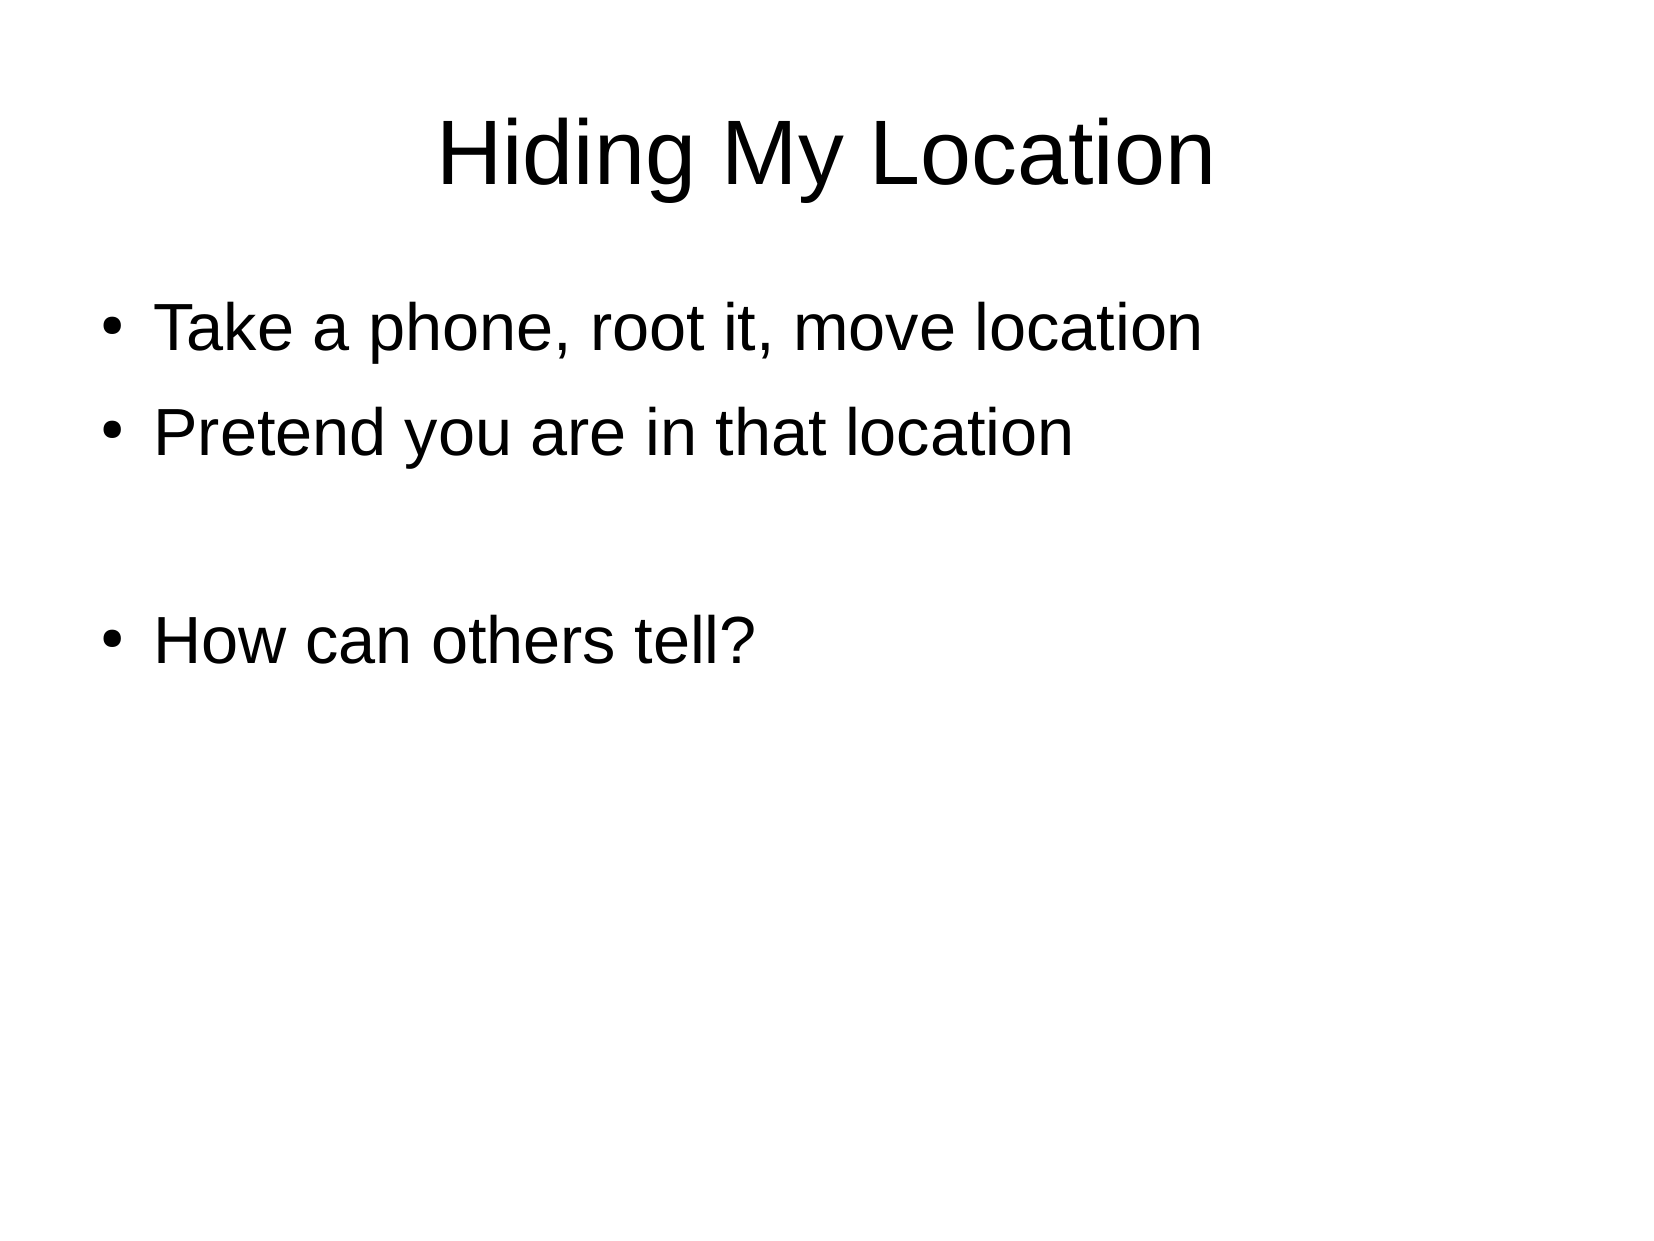

# Hiding My Location
Take a phone, root it, move location
Pretend you are in that location
How can others tell?